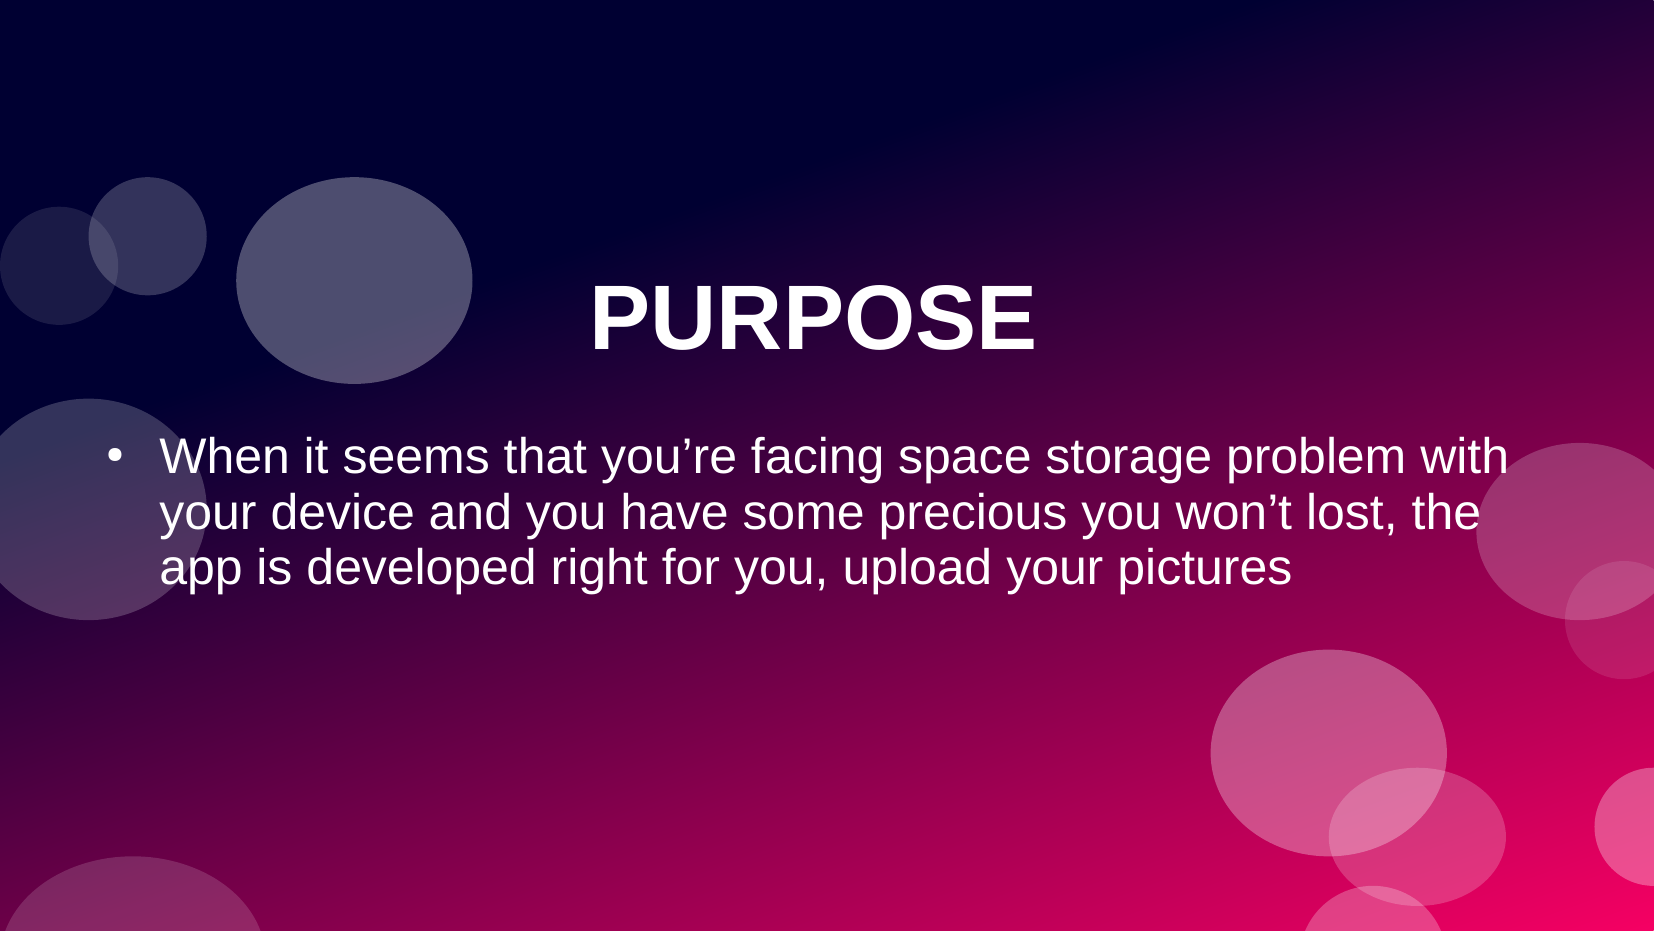

# PURPOSE
When it seems that you’re facing space storage problem with your device and you have some precious you won’t lost, the app is developed right for you, upload your pictures